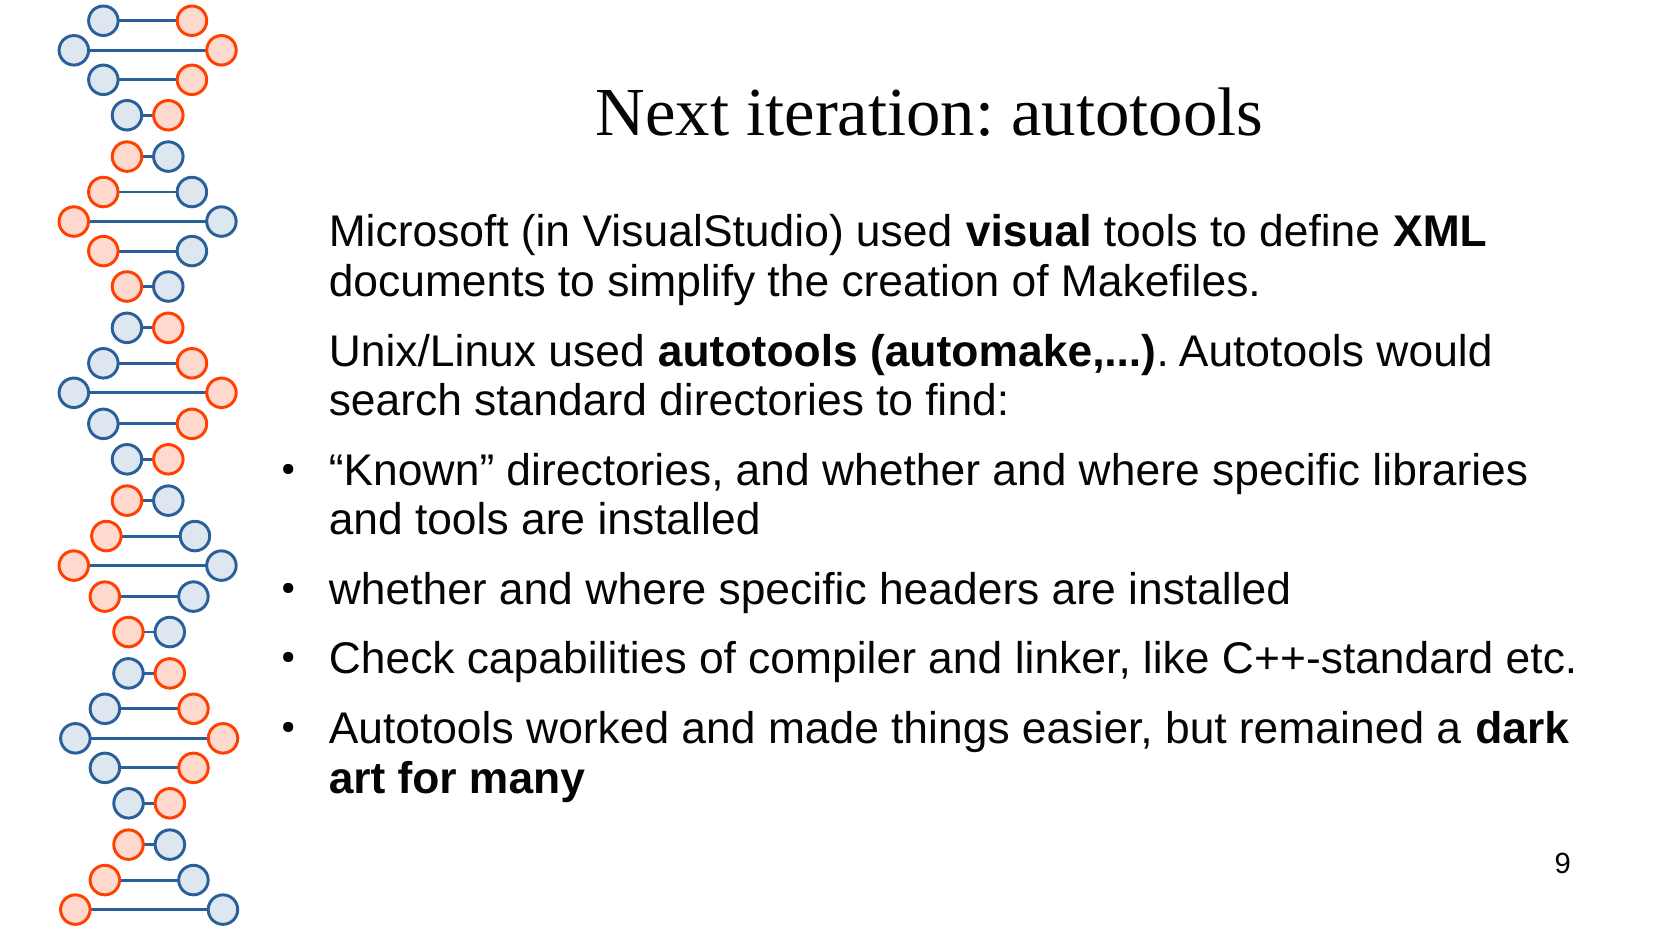

# Next iteration: autotools
Microsoft (in VisualStudio) used visual tools to define XML documents to simplify the creation of Makefiles.
Unix/Linux used autotools (automake,...). Autotools would search standard directories to find:
“Known” directories, and whether and where specific libraries and tools are installed
whether and where specific headers are installed
Check capabilities of compiler and linker, like C++-standard etc.
Autotools worked and made things easier, but remained a dark art for many
9